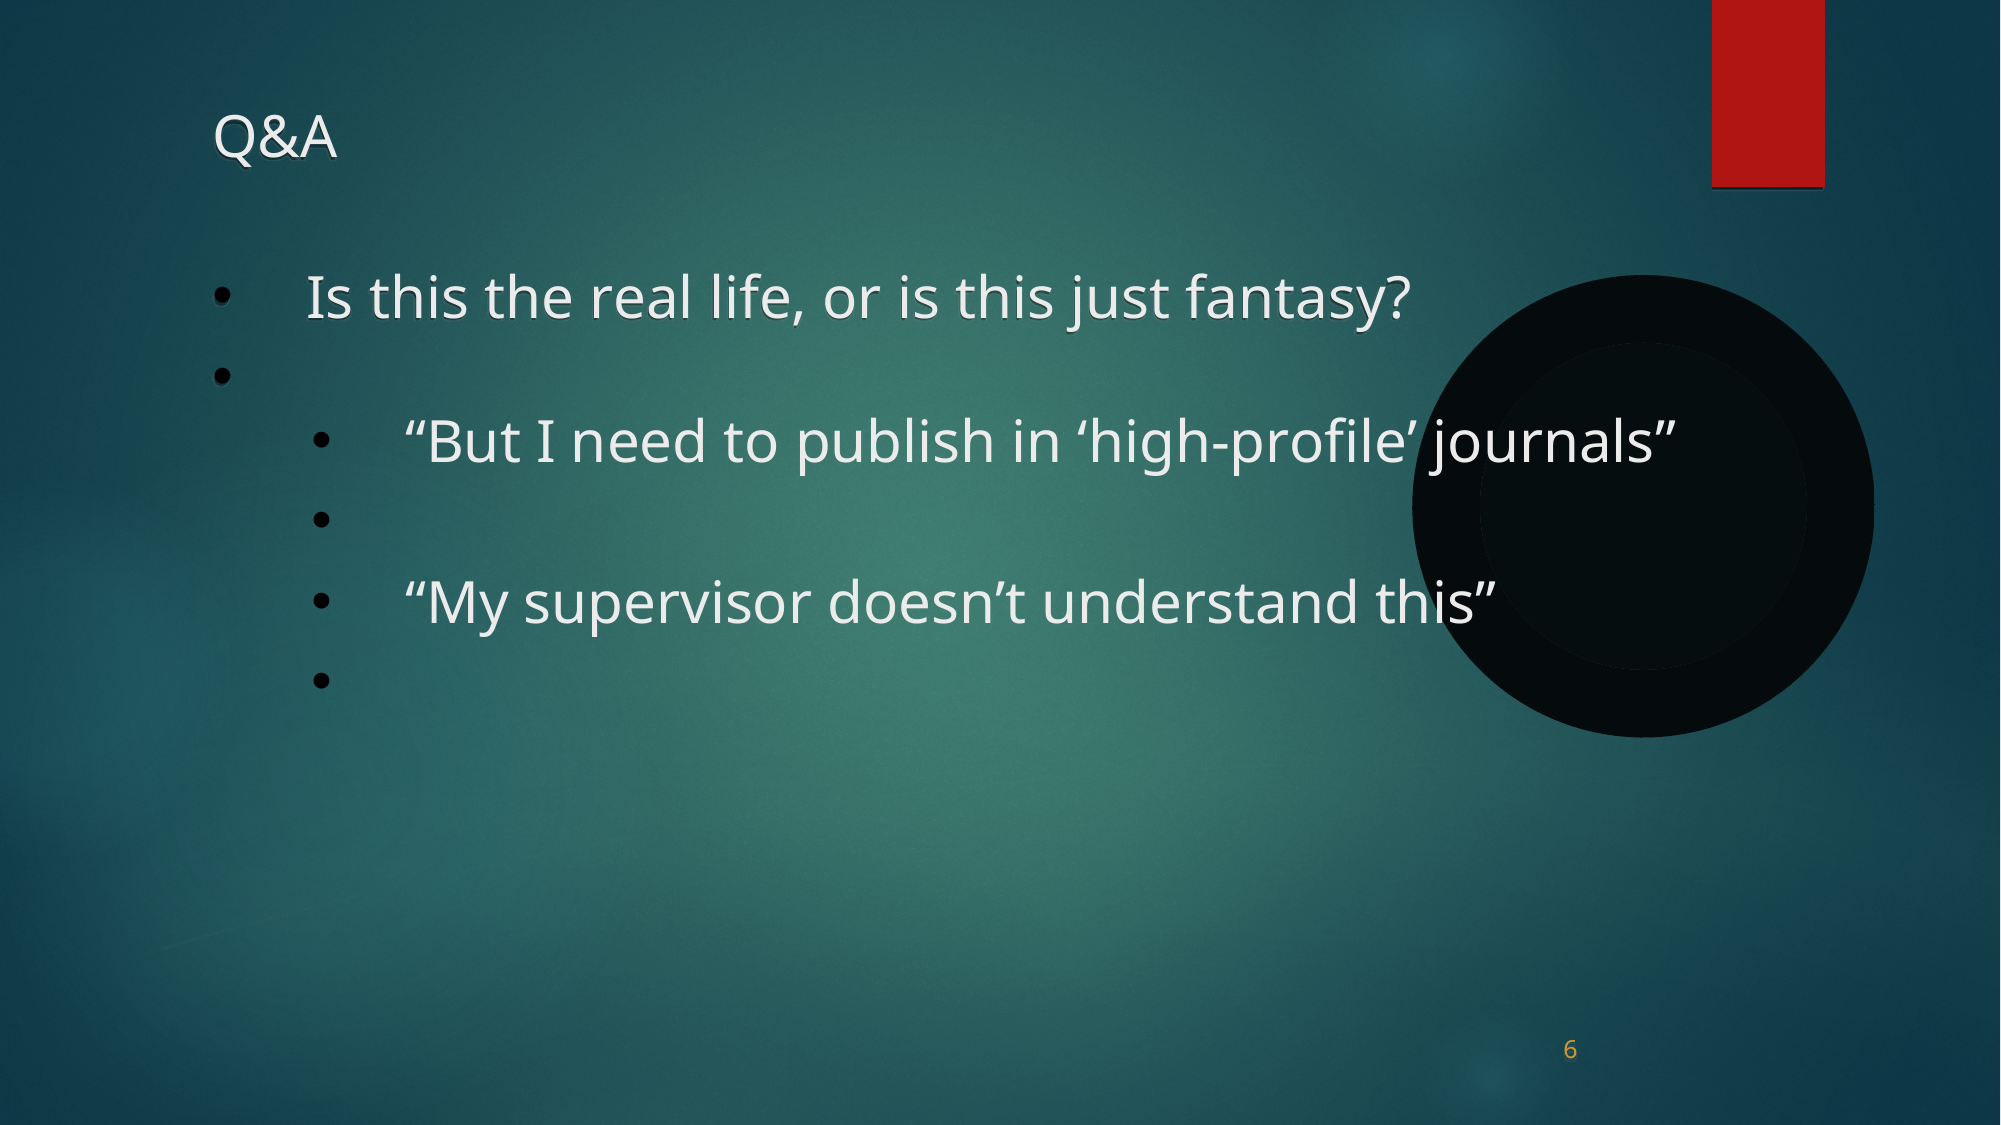

Q&A
Is this the real life, or is this just fantasy?
“But I need to publish in ‘high-profile’ journals”
“My supervisor doesn’t understand this”